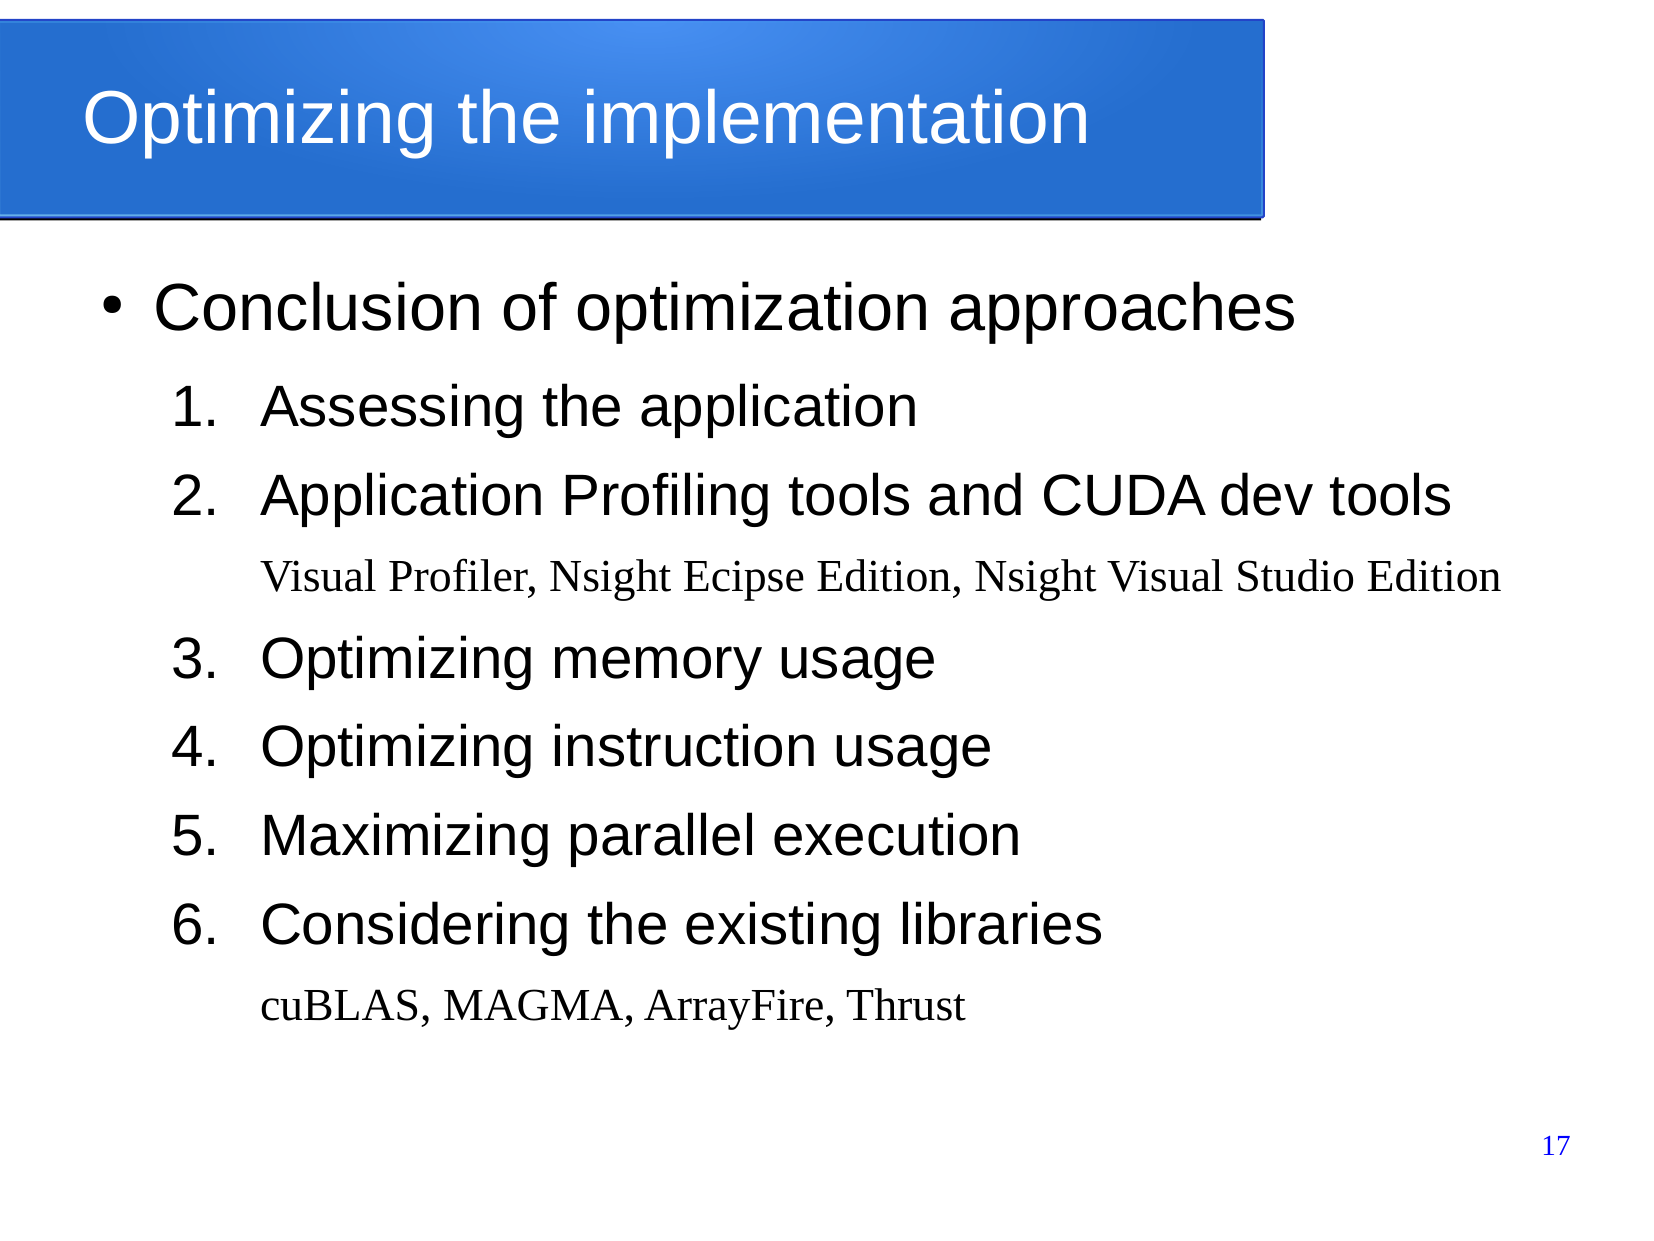

# Optimizing the implementation
Conclusion of optimization approaches
Assessing the application
Application Profiling tools and CUDA dev tools
Visual Profiler, Nsight Ecipse Edition, Nsight Visual Studio Edition
Optimizing memory usage
Optimizing instruction usage
Maximizing parallel execution
Considering the existing libraries
cuBLAS, MAGMA, ArrayFire, Thrust
17